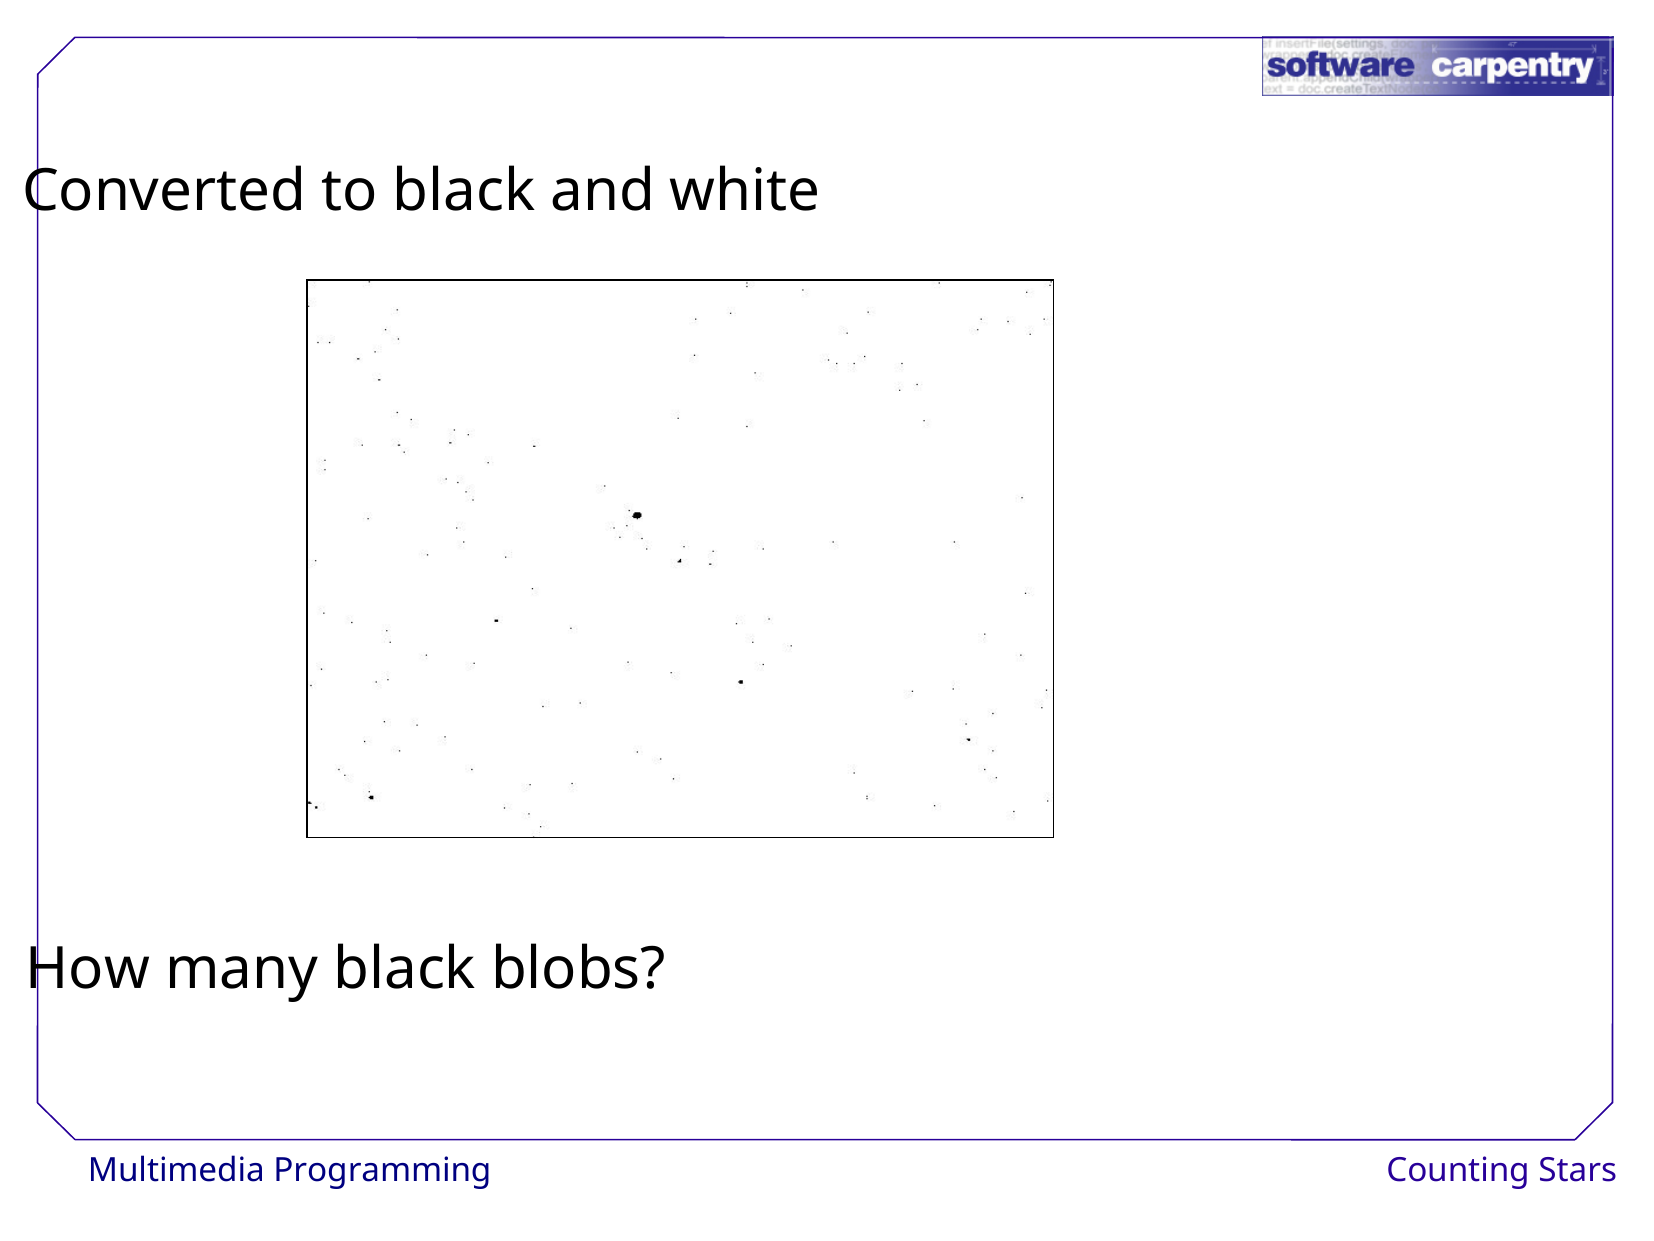

Converted to black and white
How many black blobs?